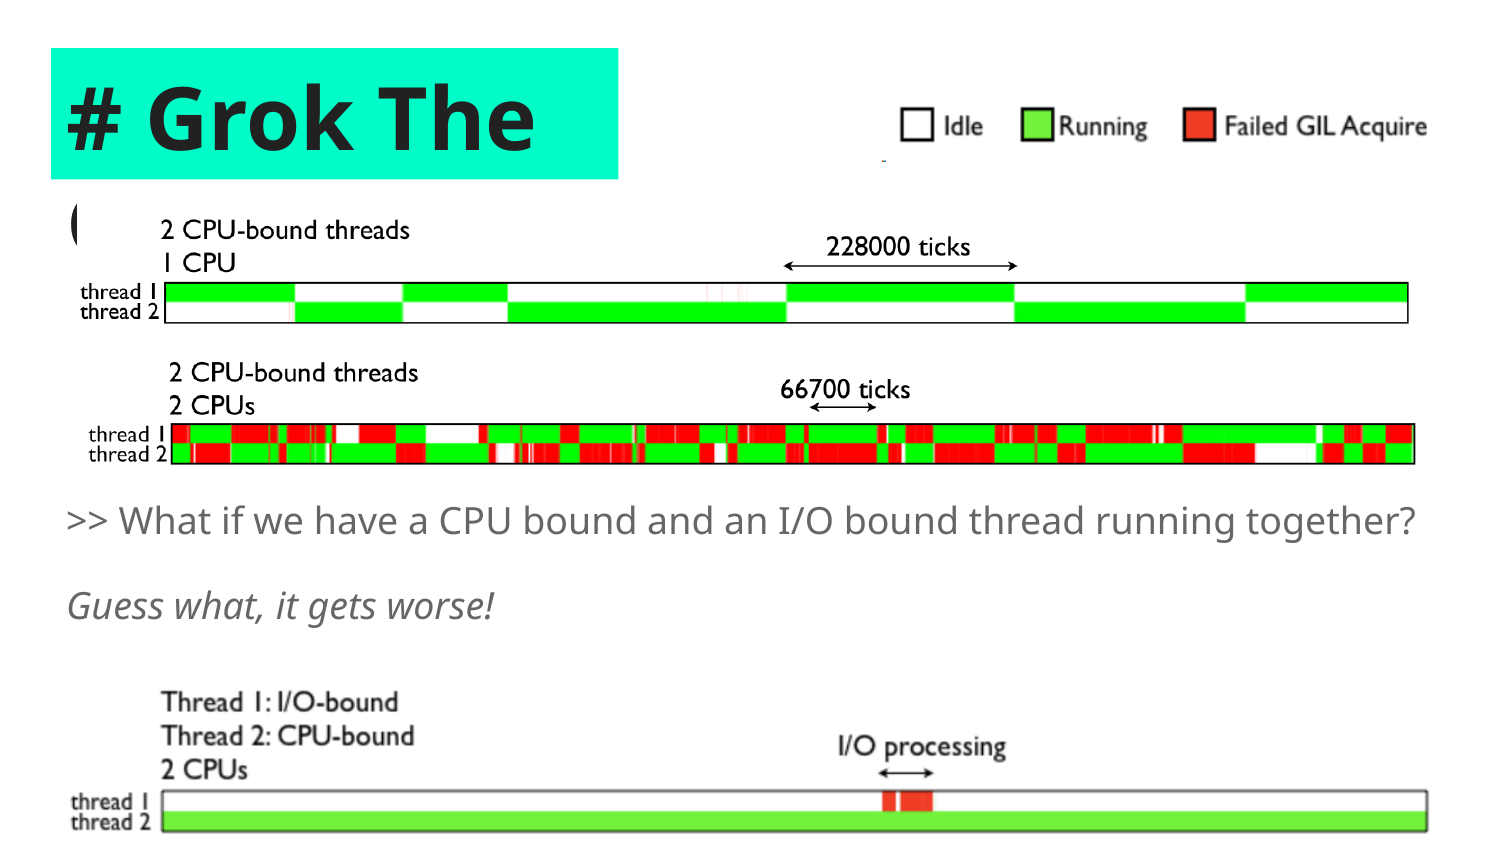

# Grok The Gil - Viii
# >> What if we have a CPU bound and an I/O bound thread running together?
Guess what, it gets worse!